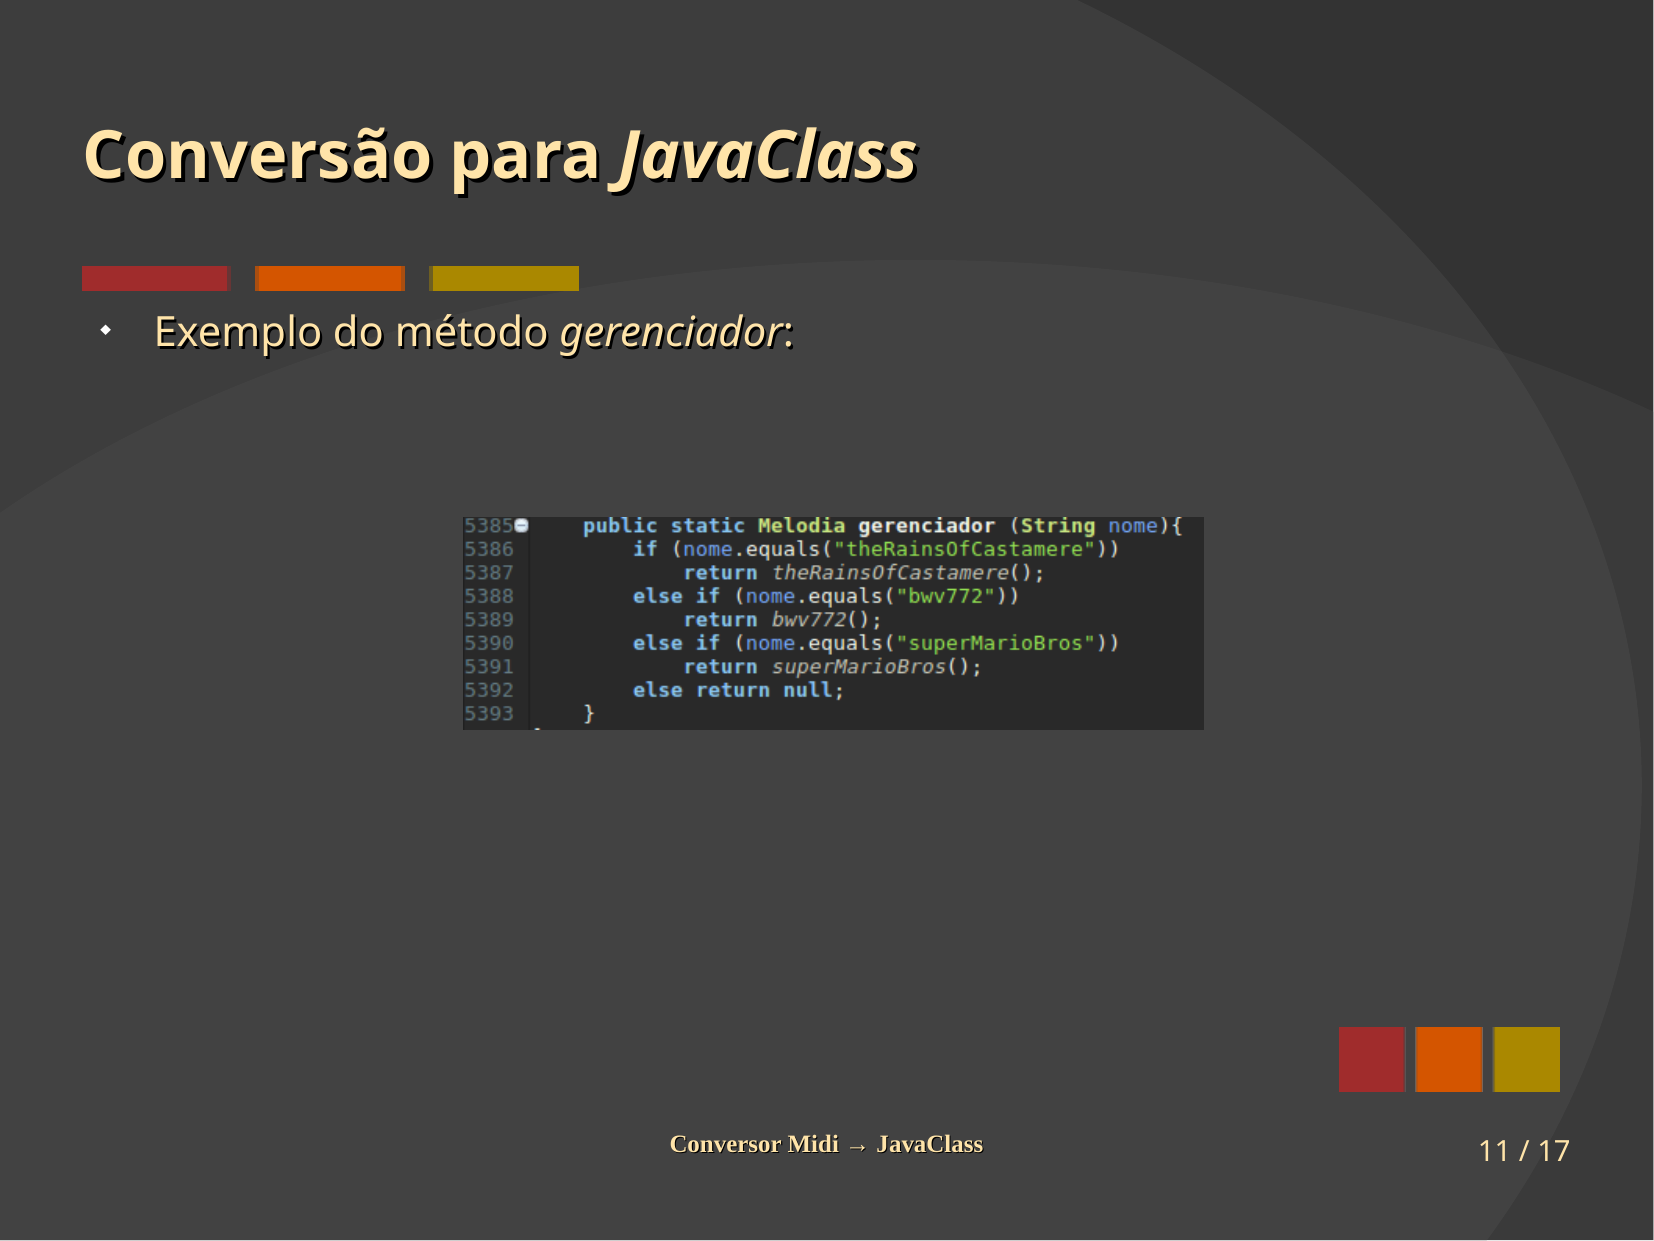

# Conversão para JavaClass
Exemplo do método gerenciador:
11